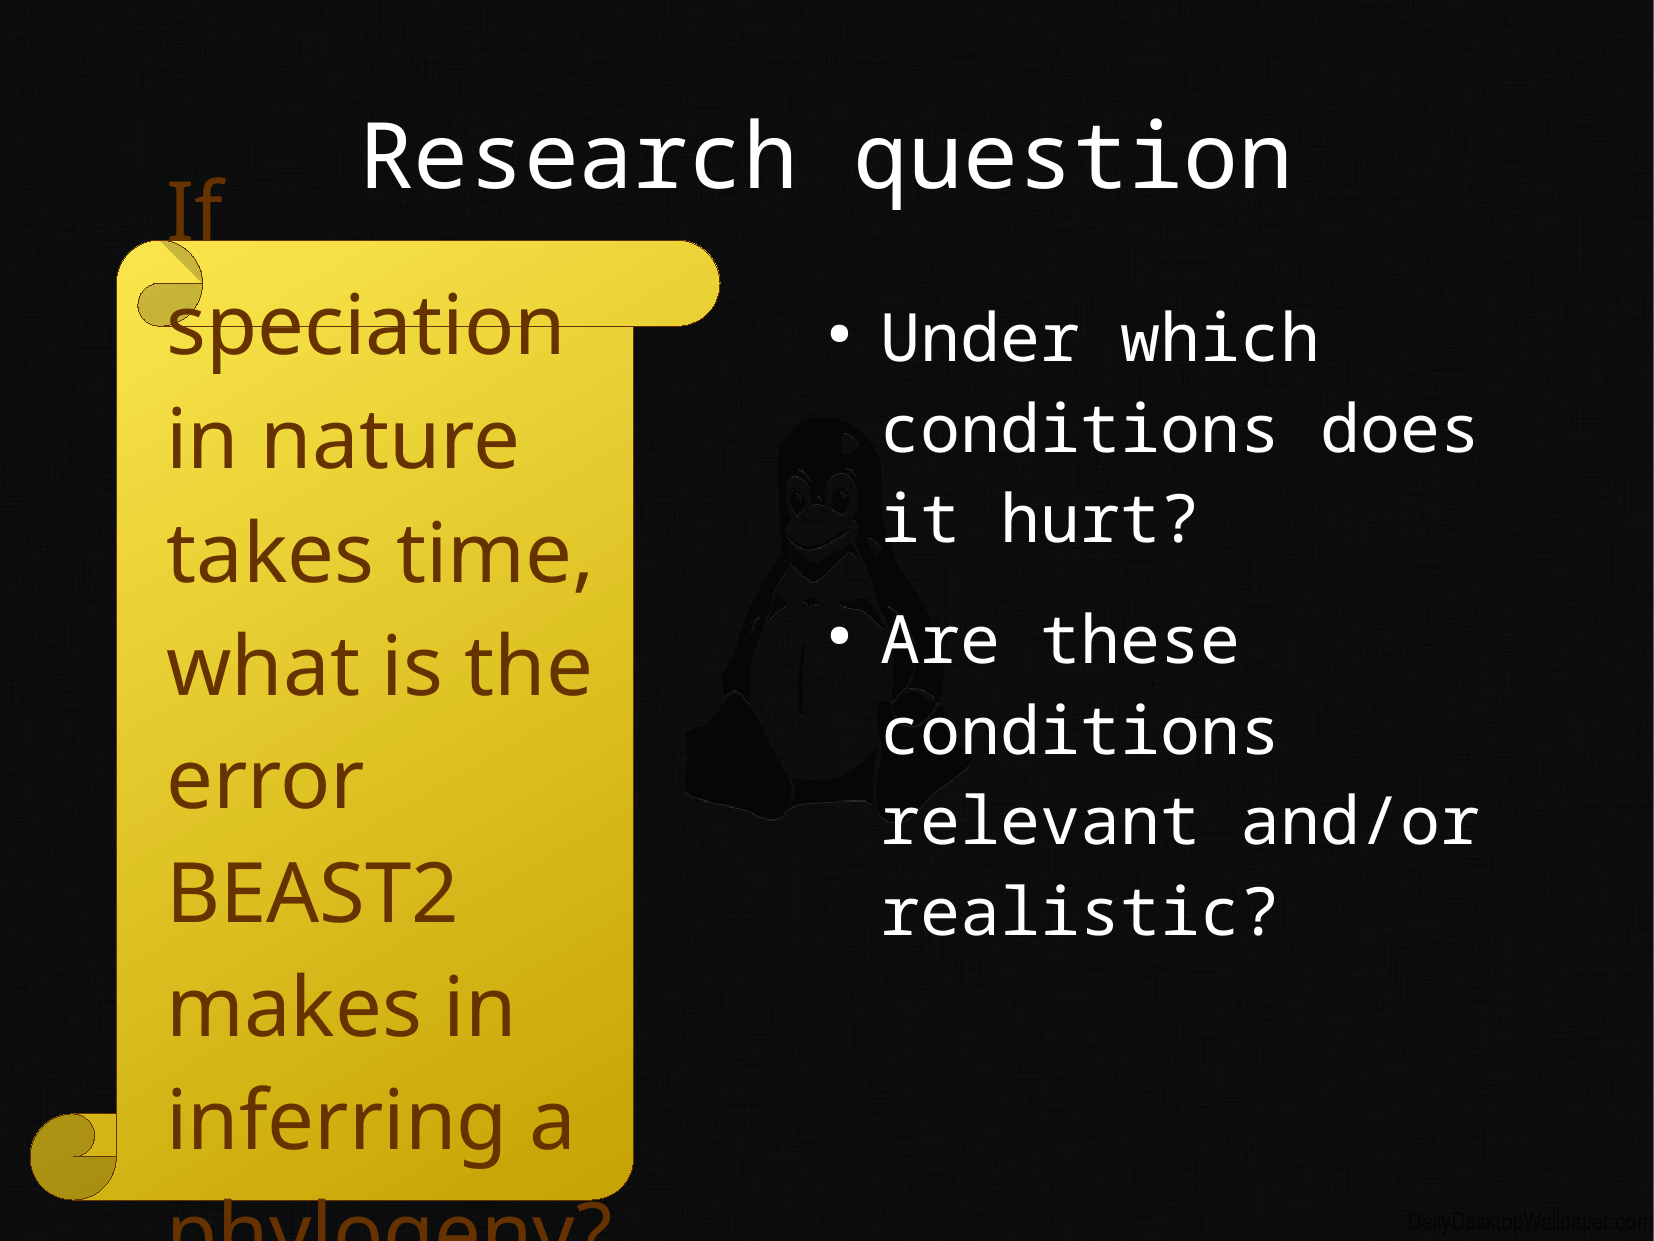

# Research question
If speciation in nature takes time, what is the error BEAST2 makes in inferring a phylogeny?
Under which conditions does it hurt?
Are these conditions relevant and/or realistic?